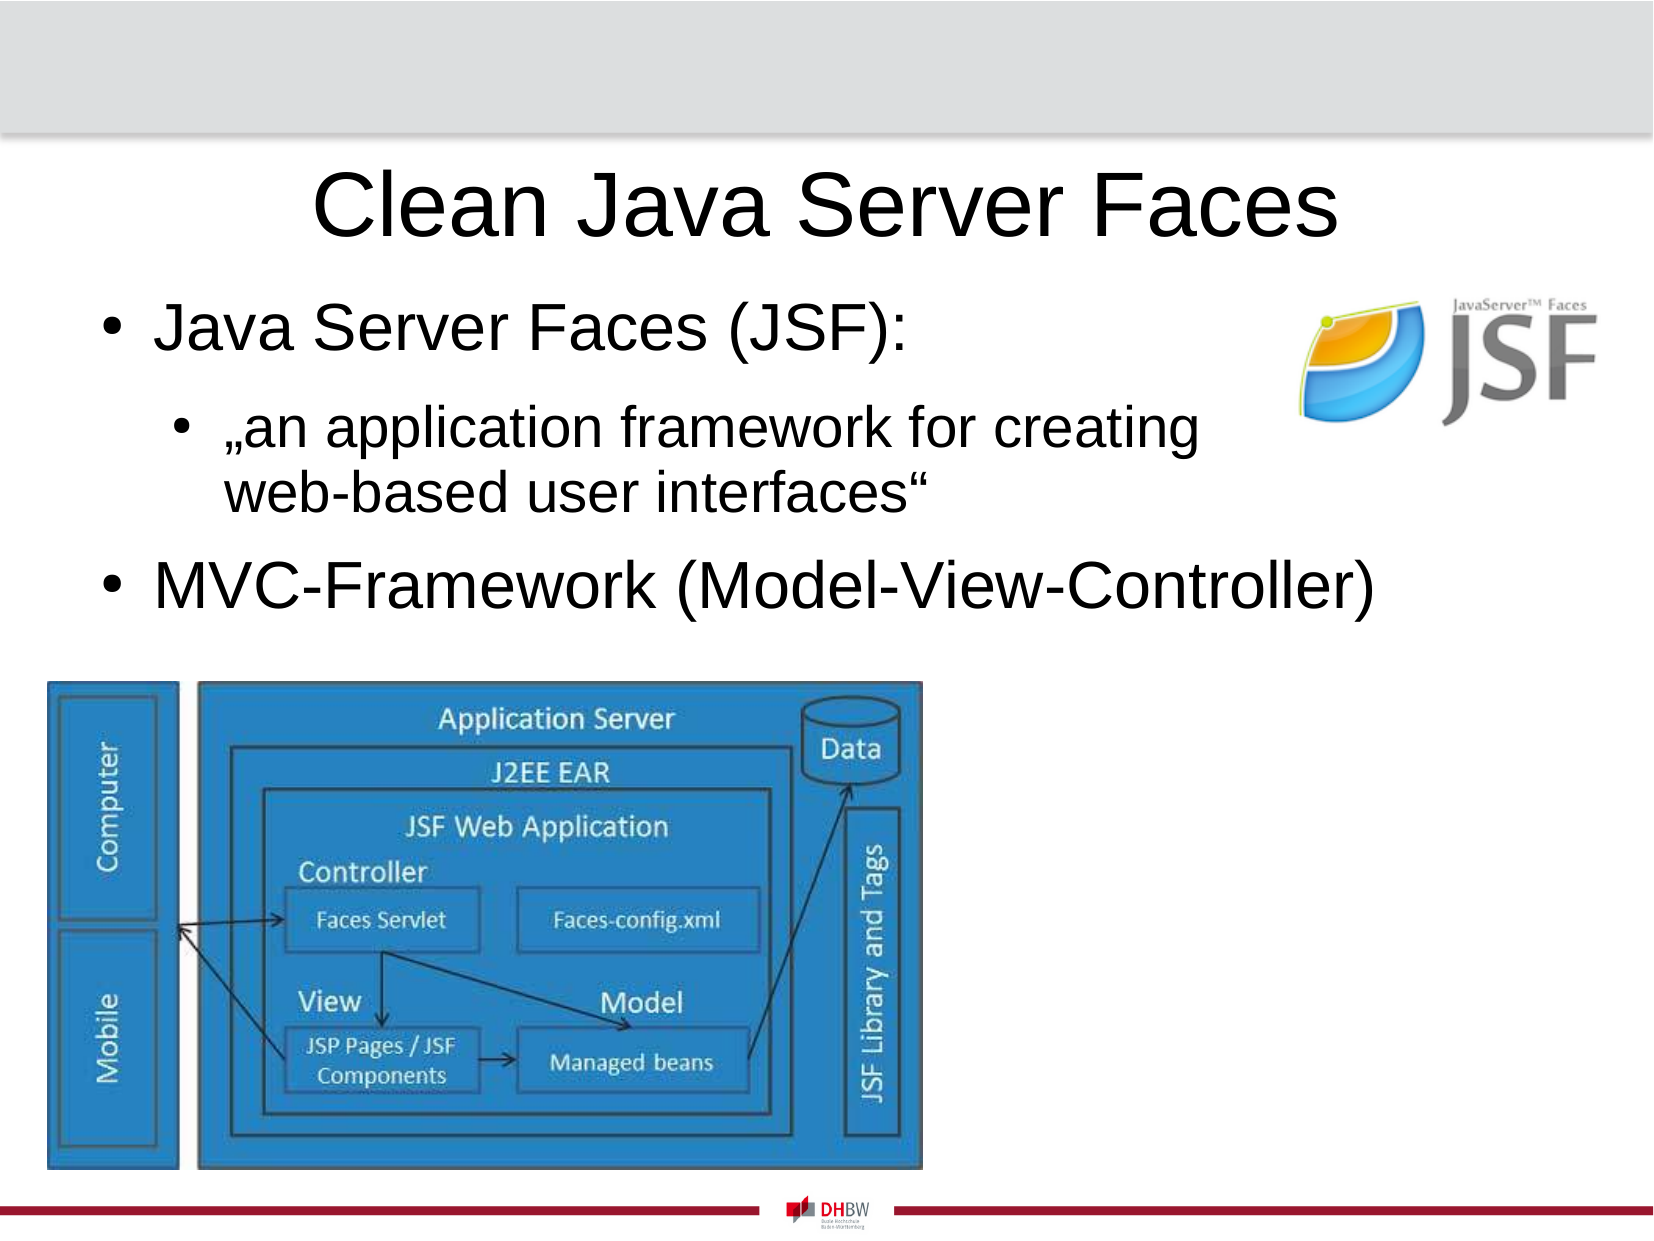

# Clean Java Server Faces
Java Server Faces (JSF):
„an application framework for creating
web-based user interfaces“
MVC-Framework (Model-View-Controller)